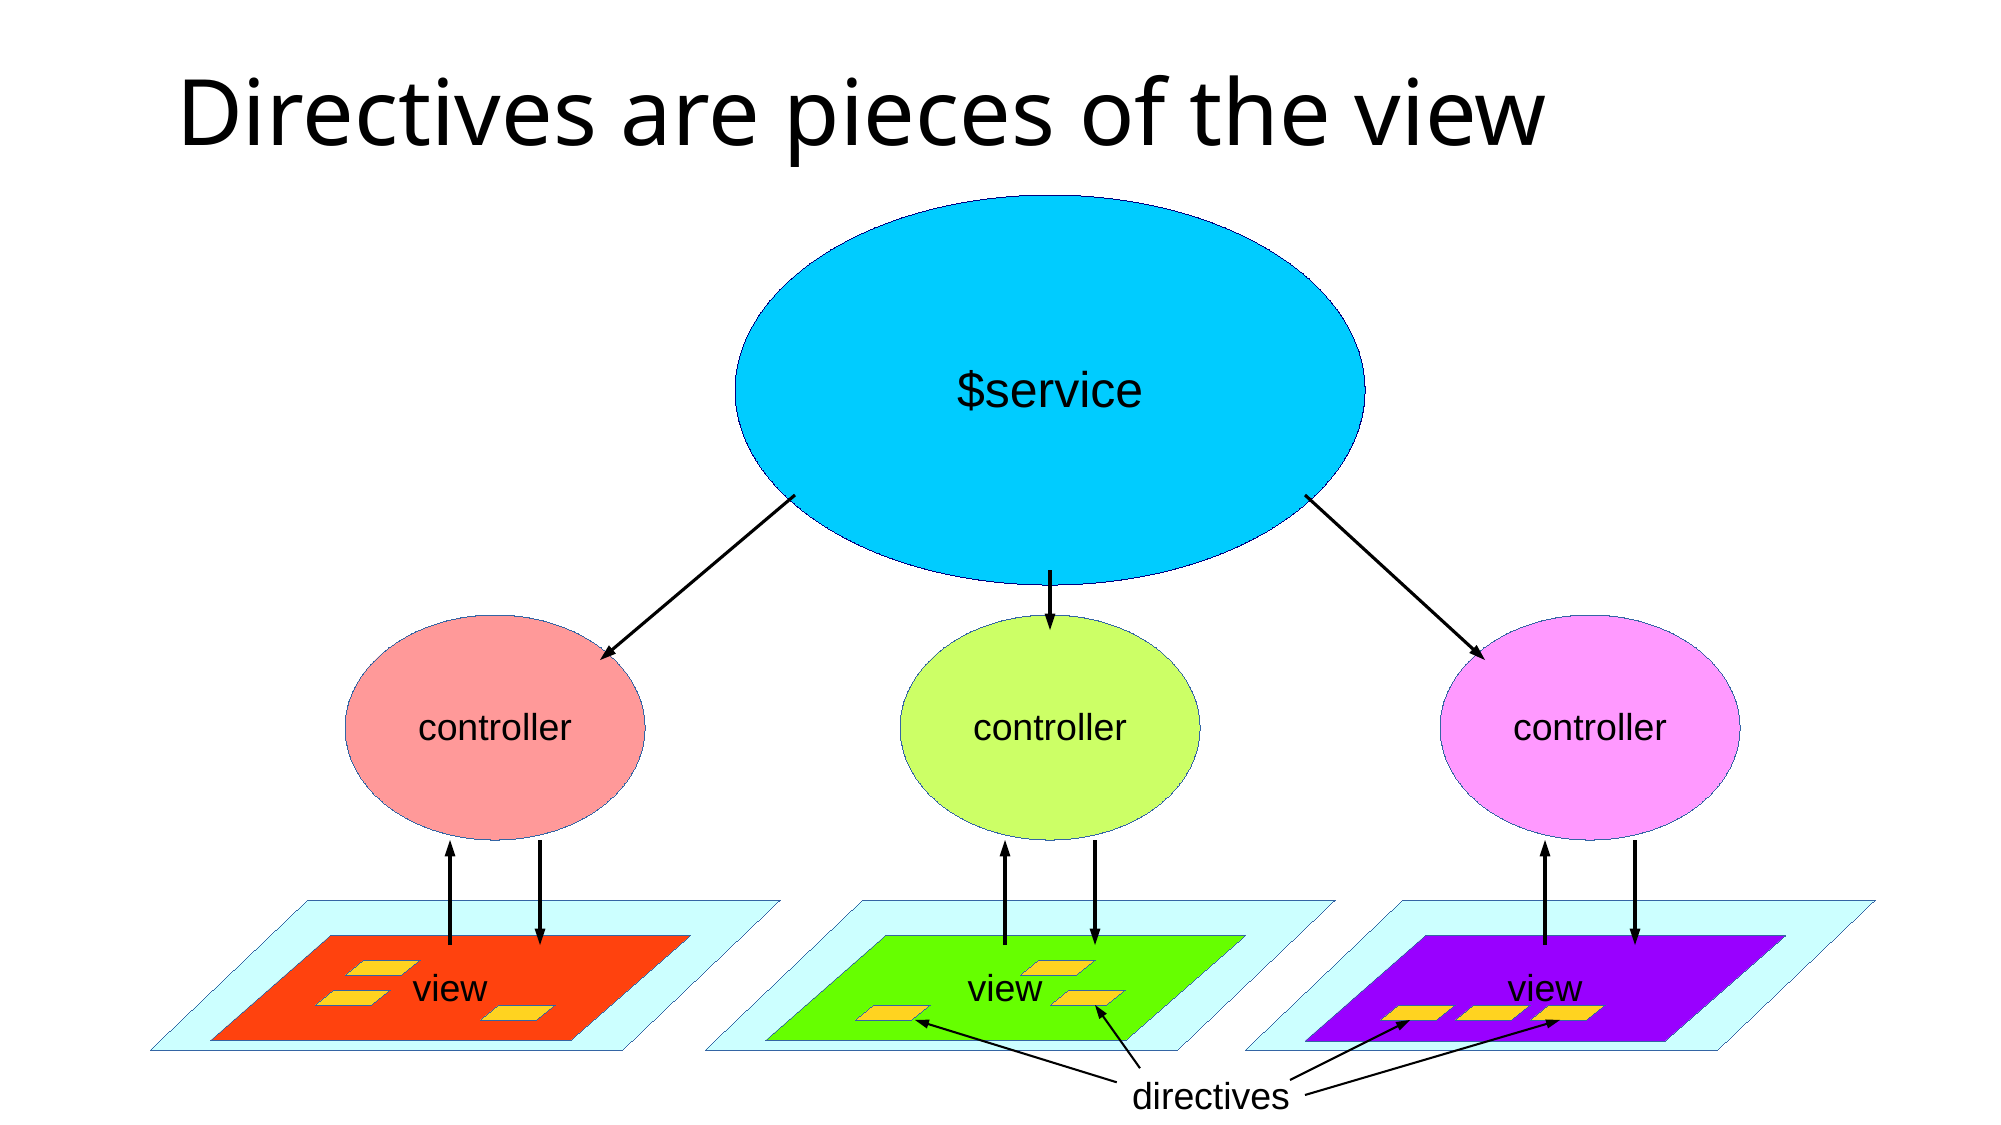

# Directives are pieces of the view
$service
controller
controller
controller
view
view
view
directives